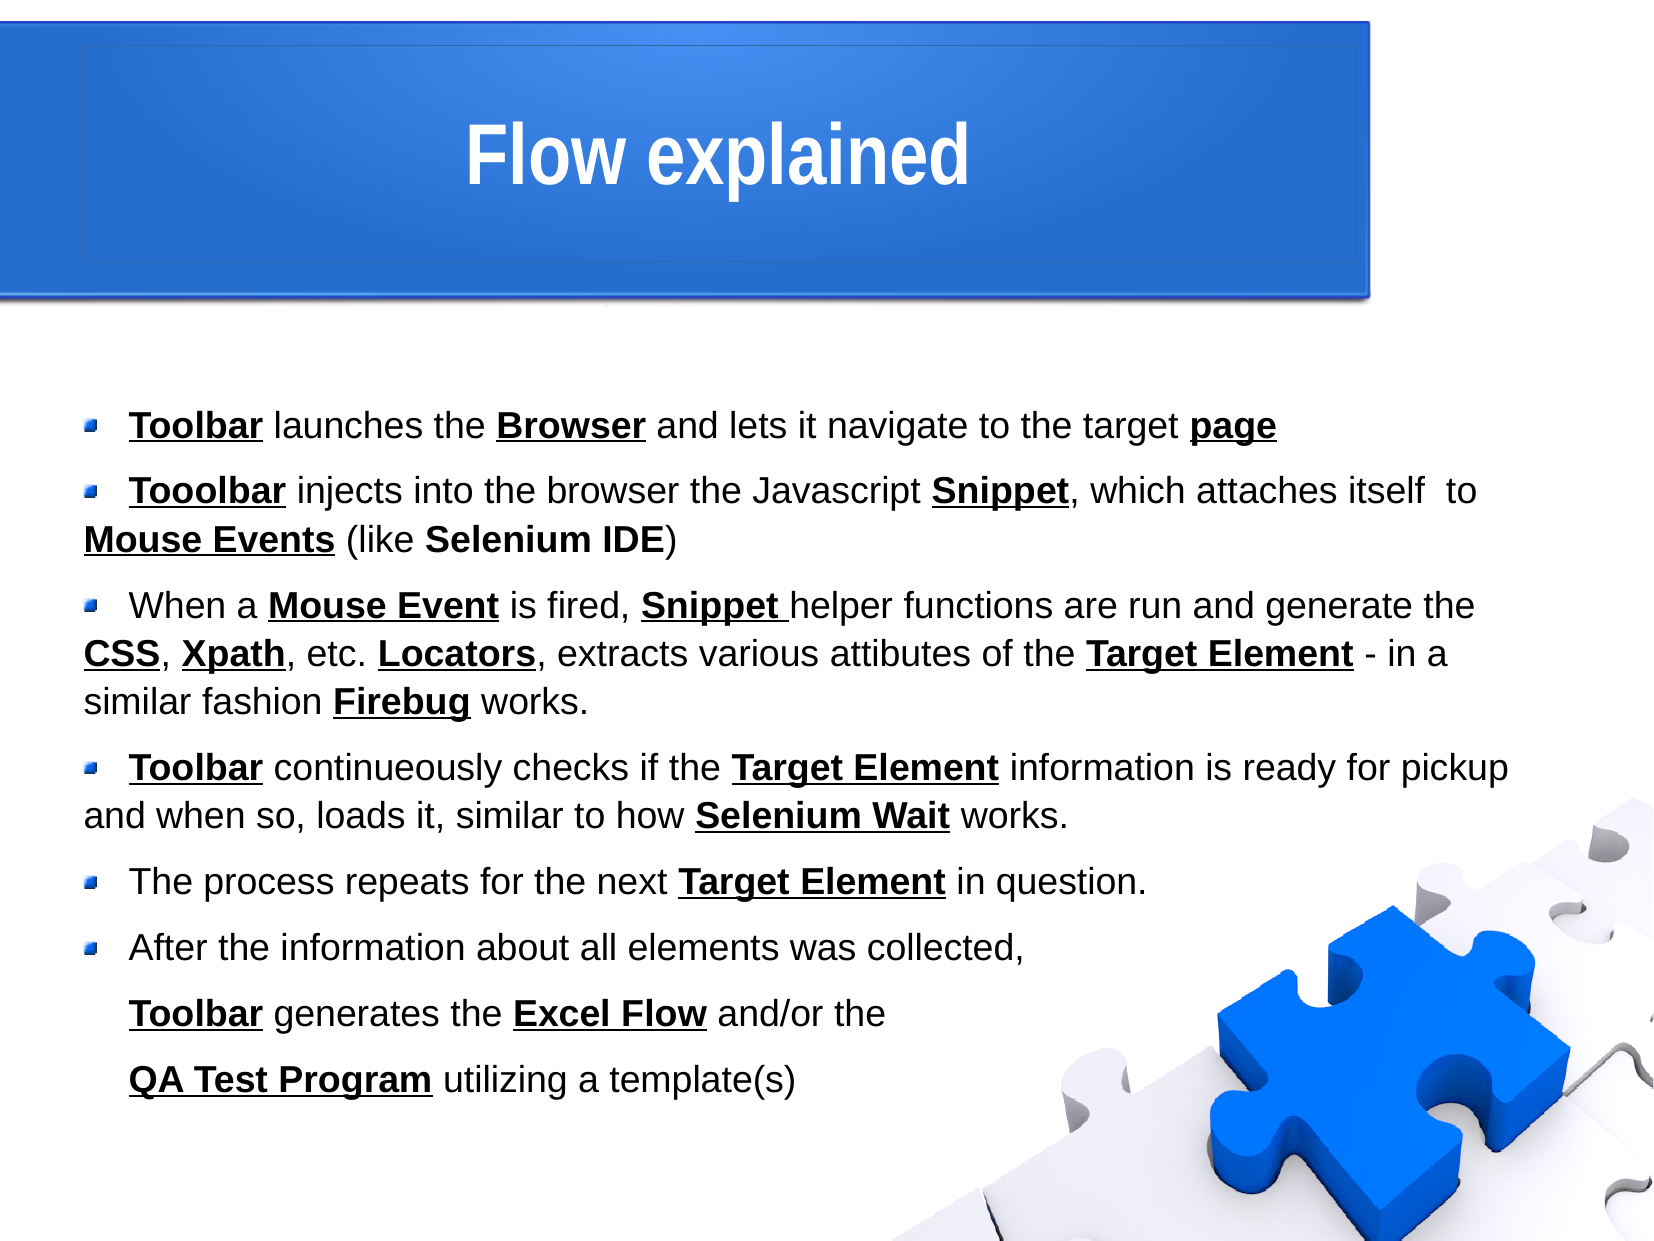

# Flow explained
Toolbar launches the Browser and lets it navigate to the target page
Tooolbar injects into the browser the Javascript Snippet, which attaches itself to Mouse Events (like Selenium IDE)
When a Mouse Event is fired, Snippet helper functions are run and generate the CSS, Xpath, etc. Locators, extracts various attibutes of the Target Element - in a similar fashion Firebug works.
Toolbar continueously checks if the Target Element information is ready for pickup and when so, loads it, similar to how Selenium Wait works.
The process repeats for the next Target Element in question.
After the information about all elements was collected,
Toolbar generates the Excel Flow and/or the
QA Test Program utilizing a template(s)